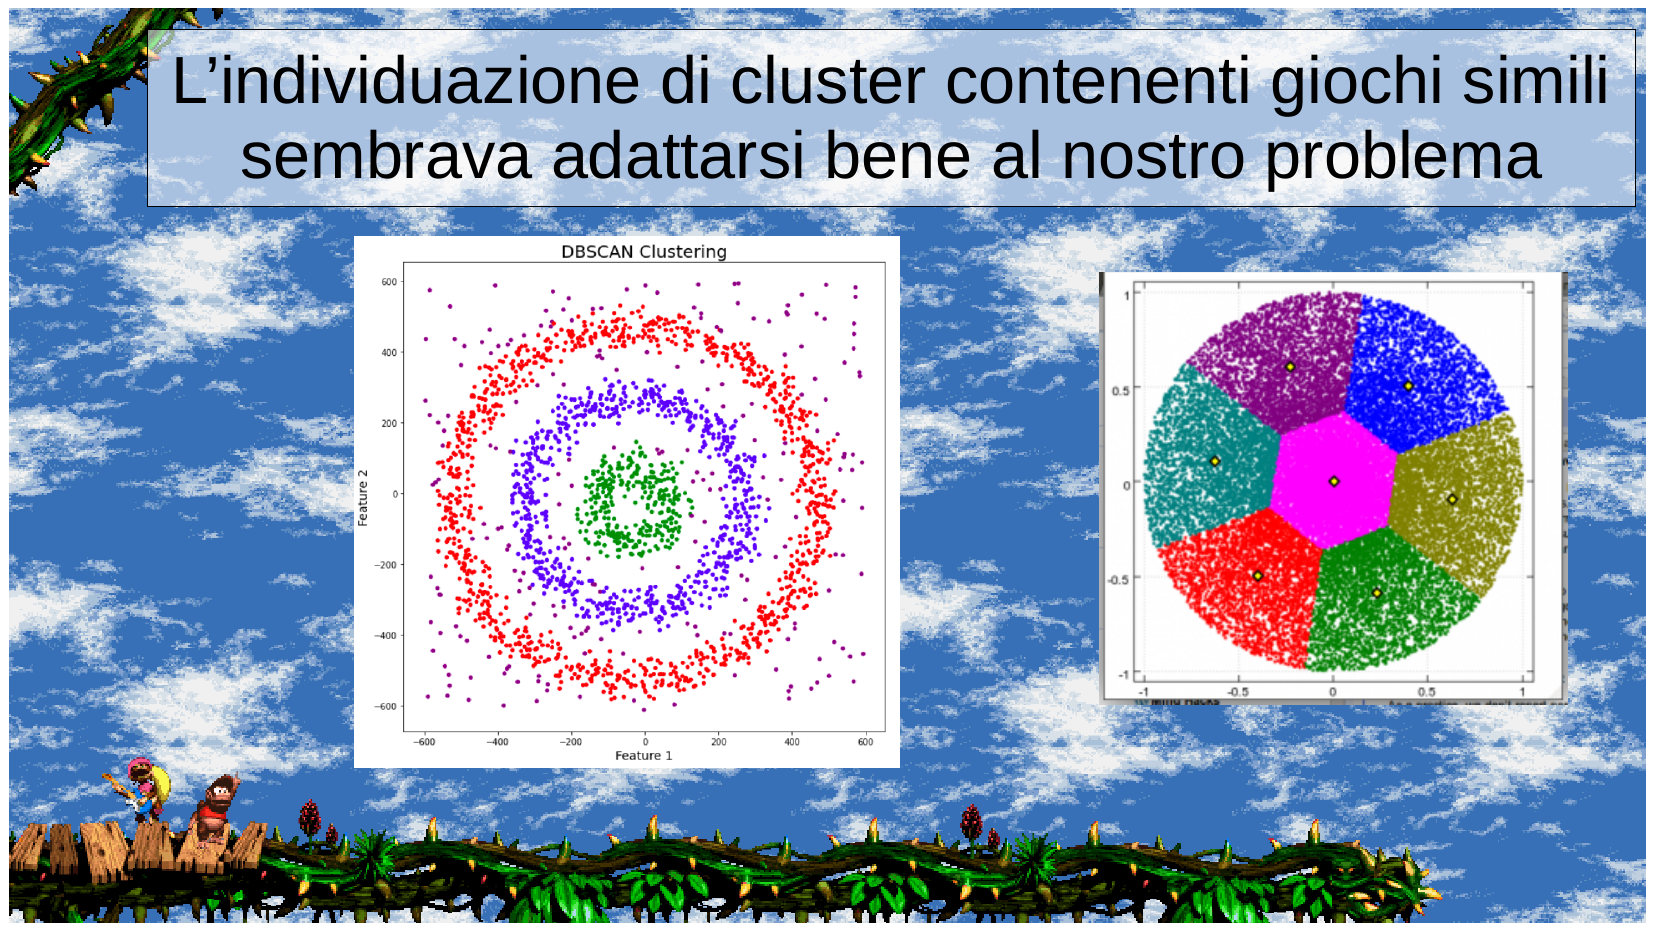

# L’individuazione di cluster contenenti giochi simili sembrava adattarsi bene al nostro problema